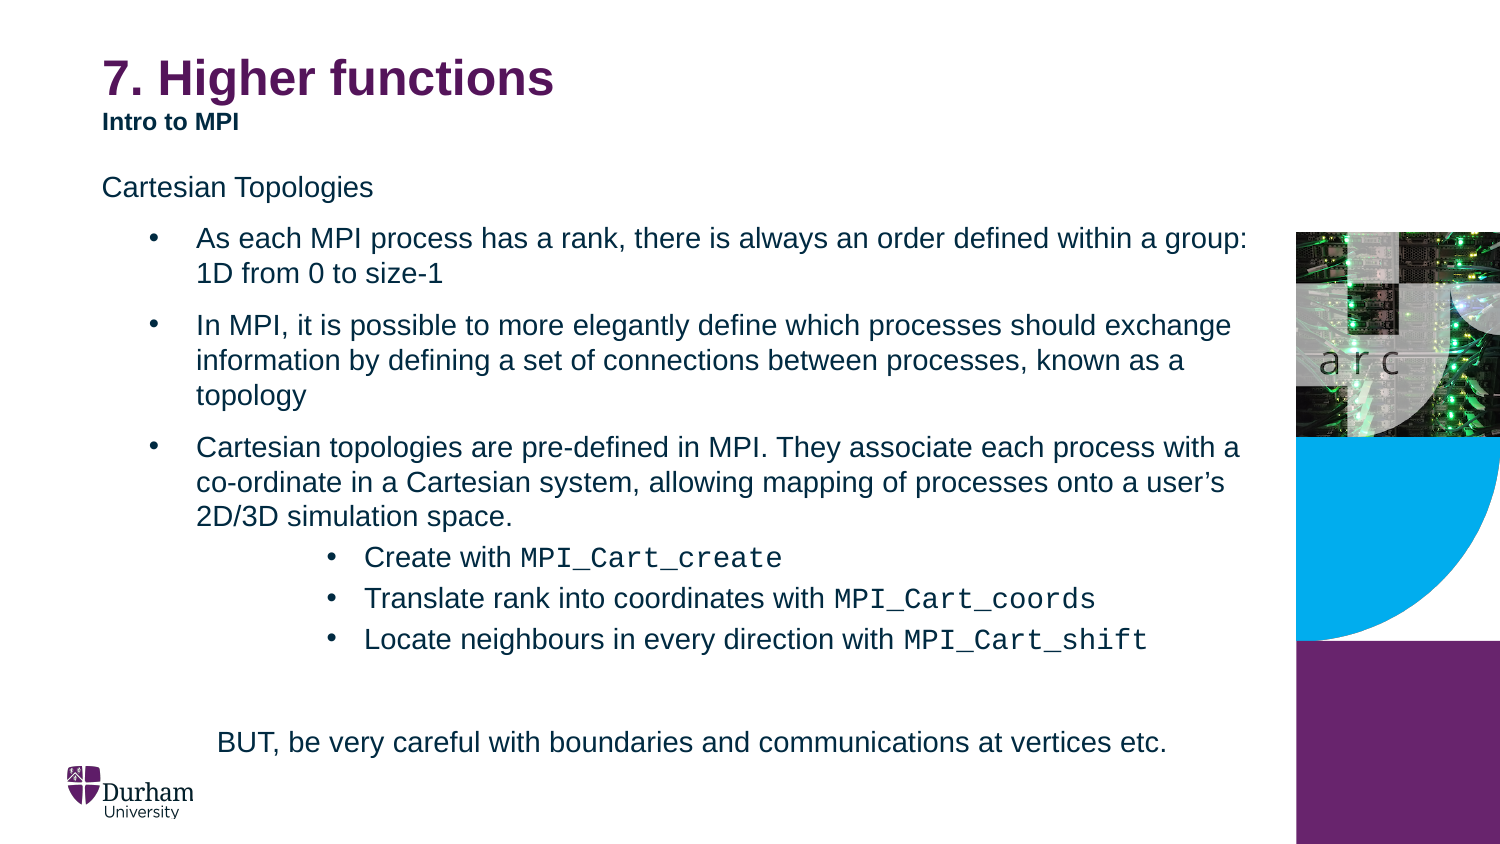

# 7. Higher functions Intro to MPI
Cartesian Topologies
As each MPI process has a rank, there is always an order defined within a group: 1D from 0 to size-1
In MPI, it is possible to more elegantly define which processes should exchange information by defining a set of connections between processes, known as a topology
Cartesian topologies are pre-defined in MPI. They associate each process with a co-ordinate in a Cartesian system, allowing mapping of processes onto a user’s 2D/3D simulation space.
Create with MPI_Cart_create
Translate rank into coordinates with MPI_Cart_coords
Locate neighbours in every direction with MPI_Cart_shift
BUT, be very careful with boundaries and communications at vertices etc.